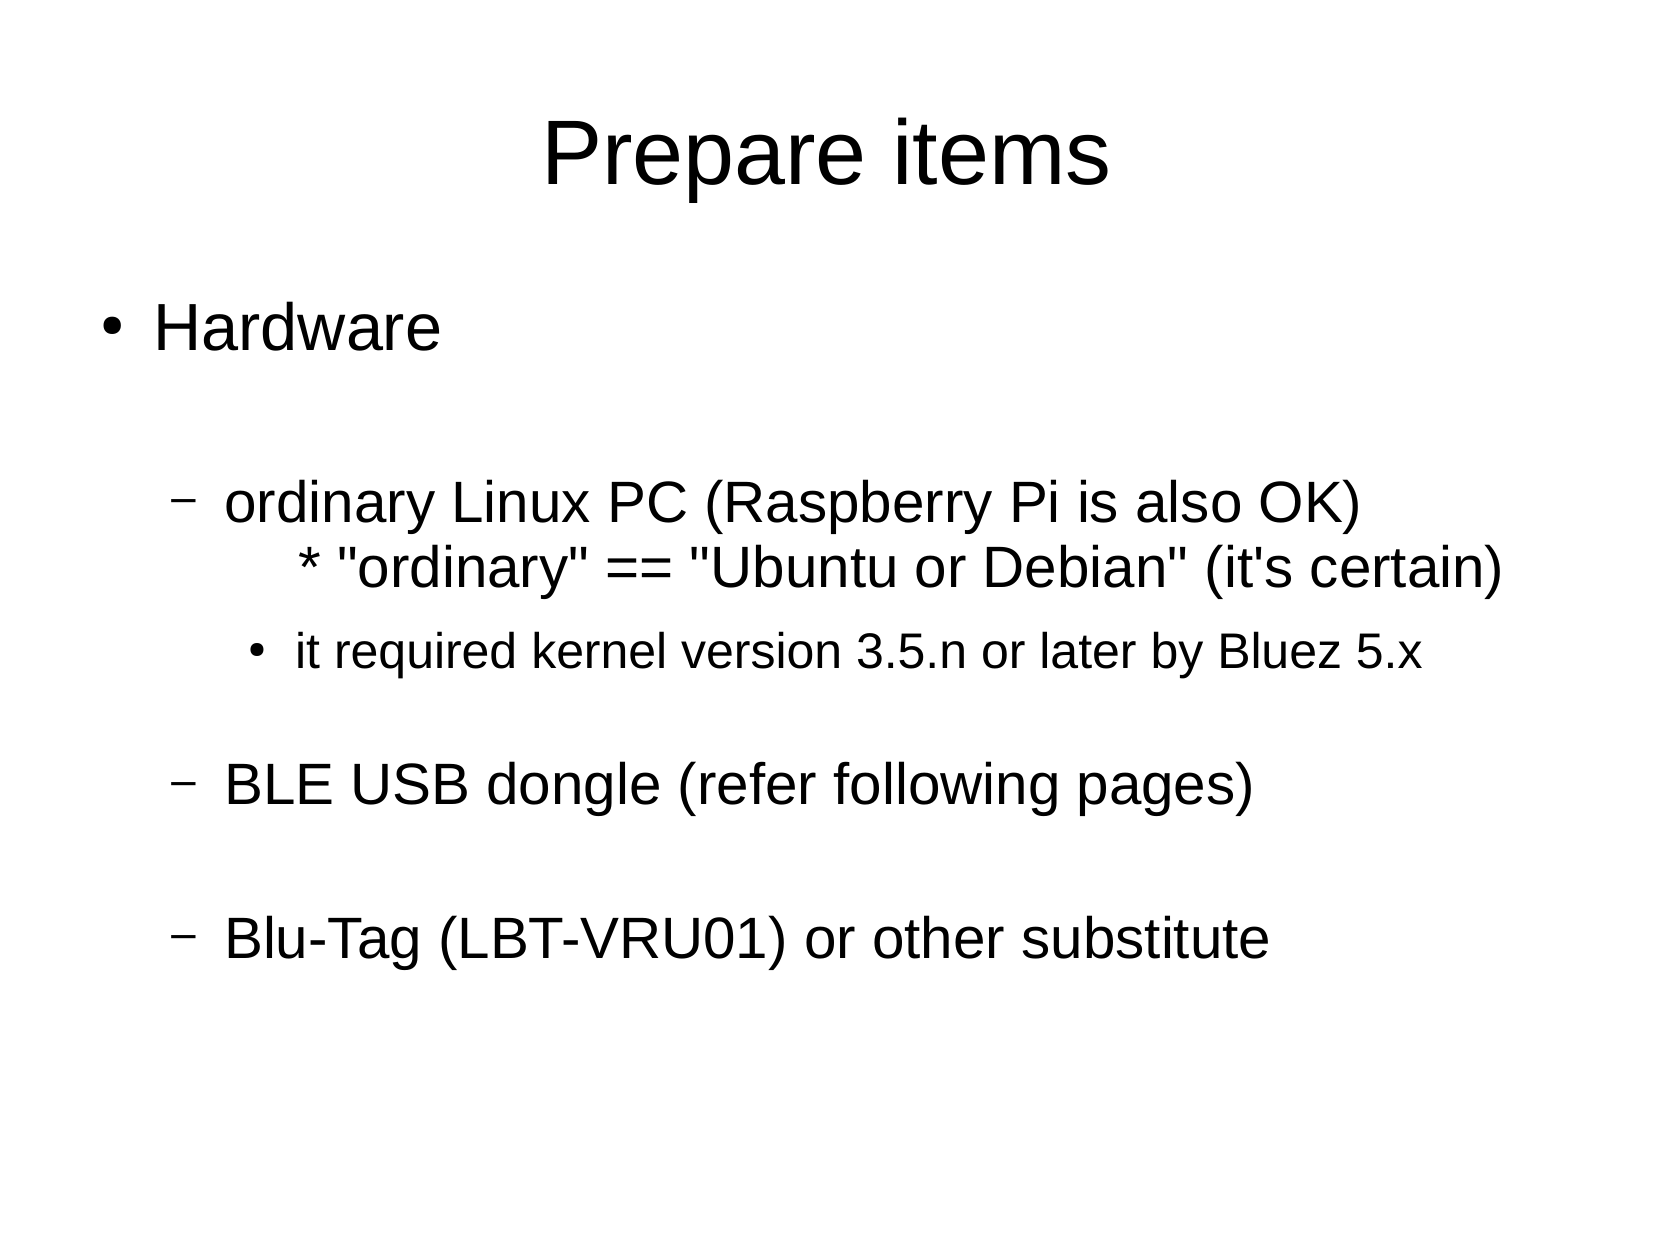

# Prepare items
Hardware
ordinary Linux PC (Raspberry Pi is also OK)
	* "ordinary" == "Ubuntu or Debian" (it's certain)
it required kernel version 3.5.n or later by Bluez 5.x
BLE USB dongle (refer following pages)
Blu-Tag (LBT-VRU01) or other substitute